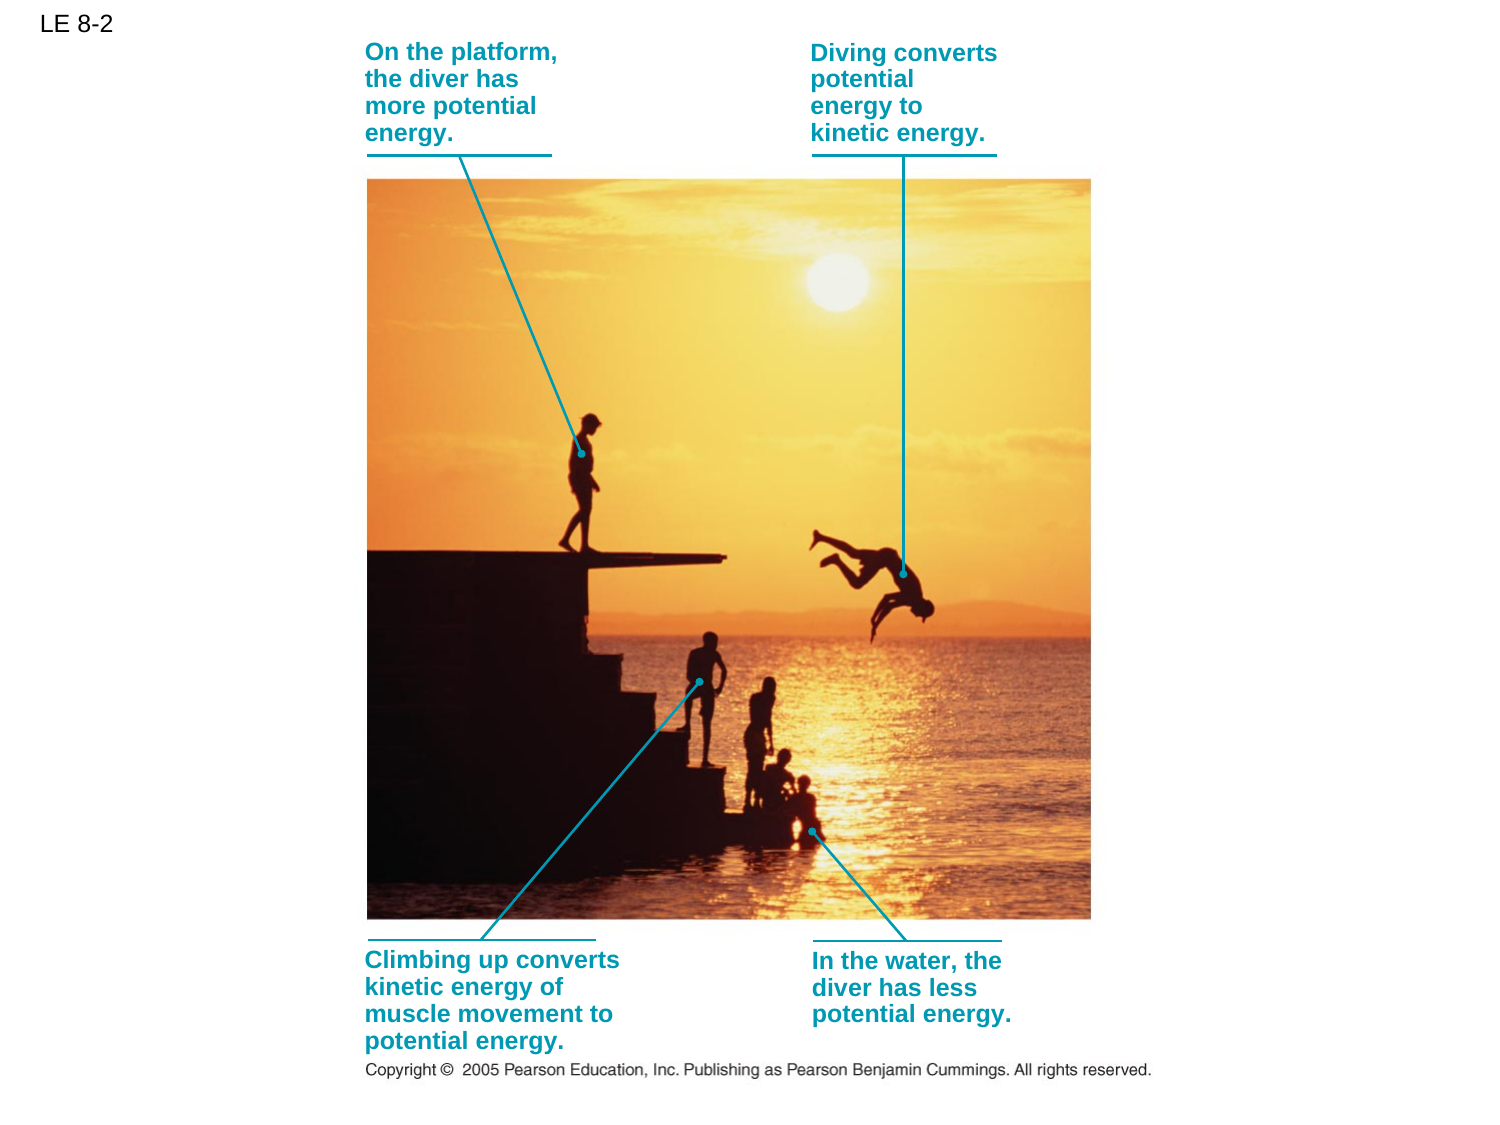

# LE 8-2
On the platform,
the diver has
more potential
energy.
Diving converts
potential
energy to
kinetic energy.
Climbing up converts
kinetic energy of
muscle movement to
potential energy.
In the water, the
diver has less
potential energy.